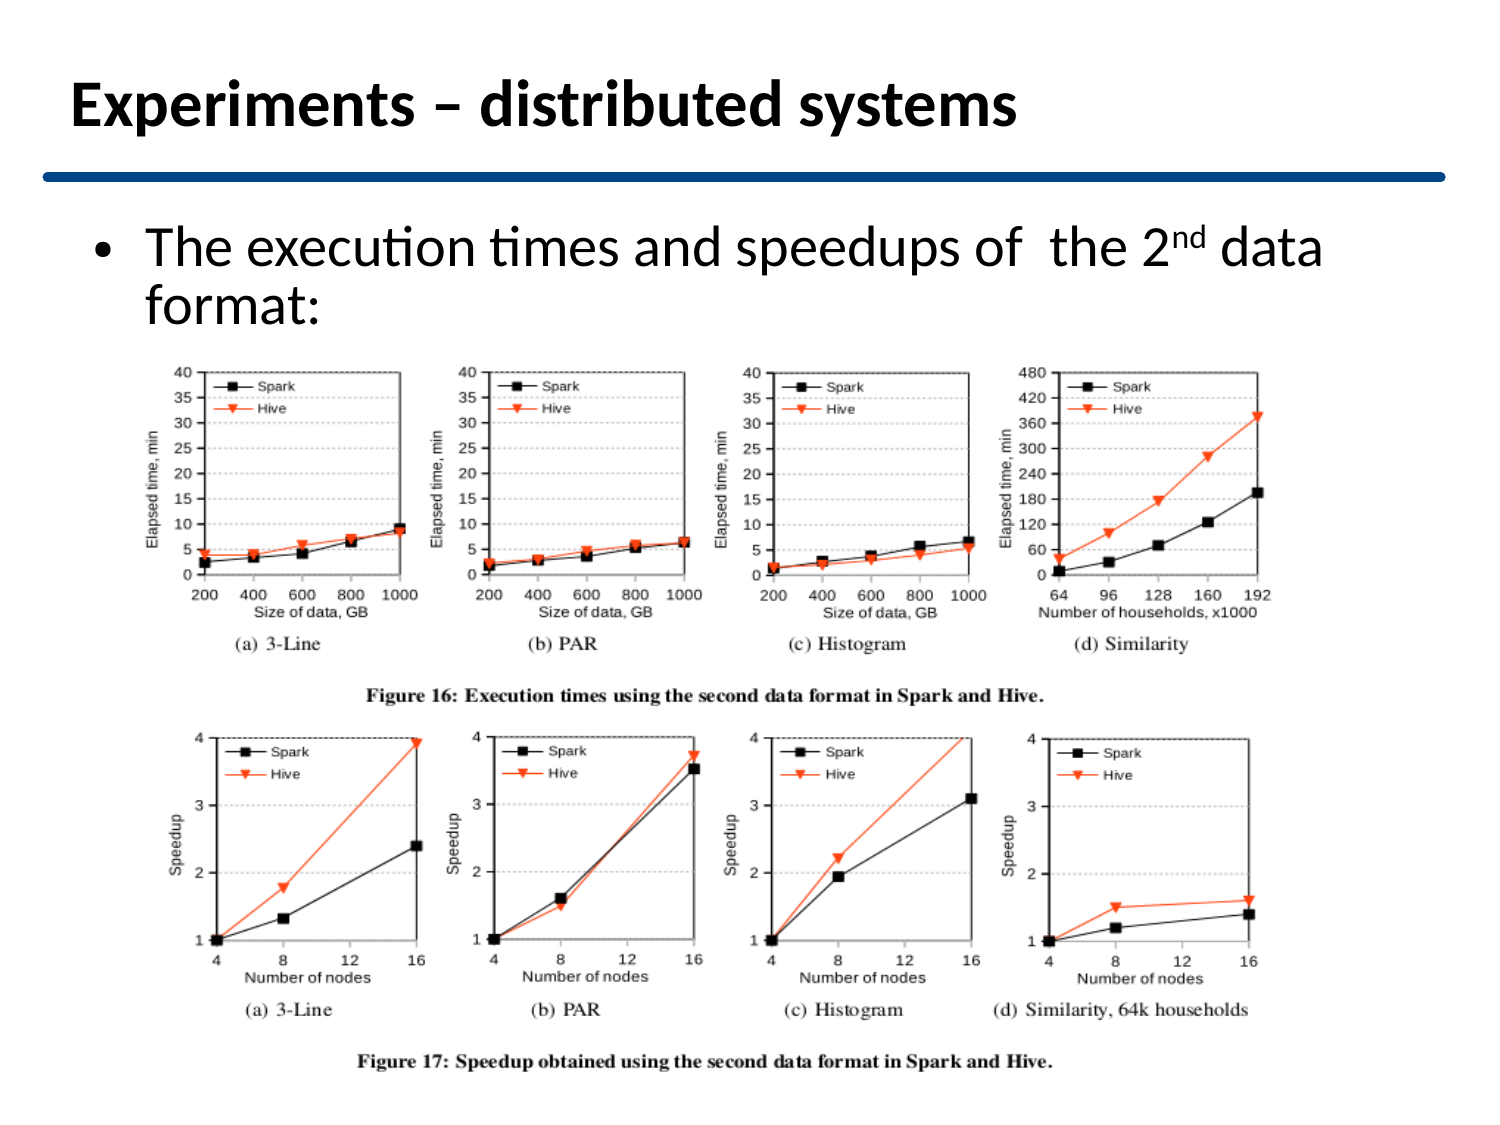

# Experiments – distributed systems
The execution times and speedups of the 2nd data format: